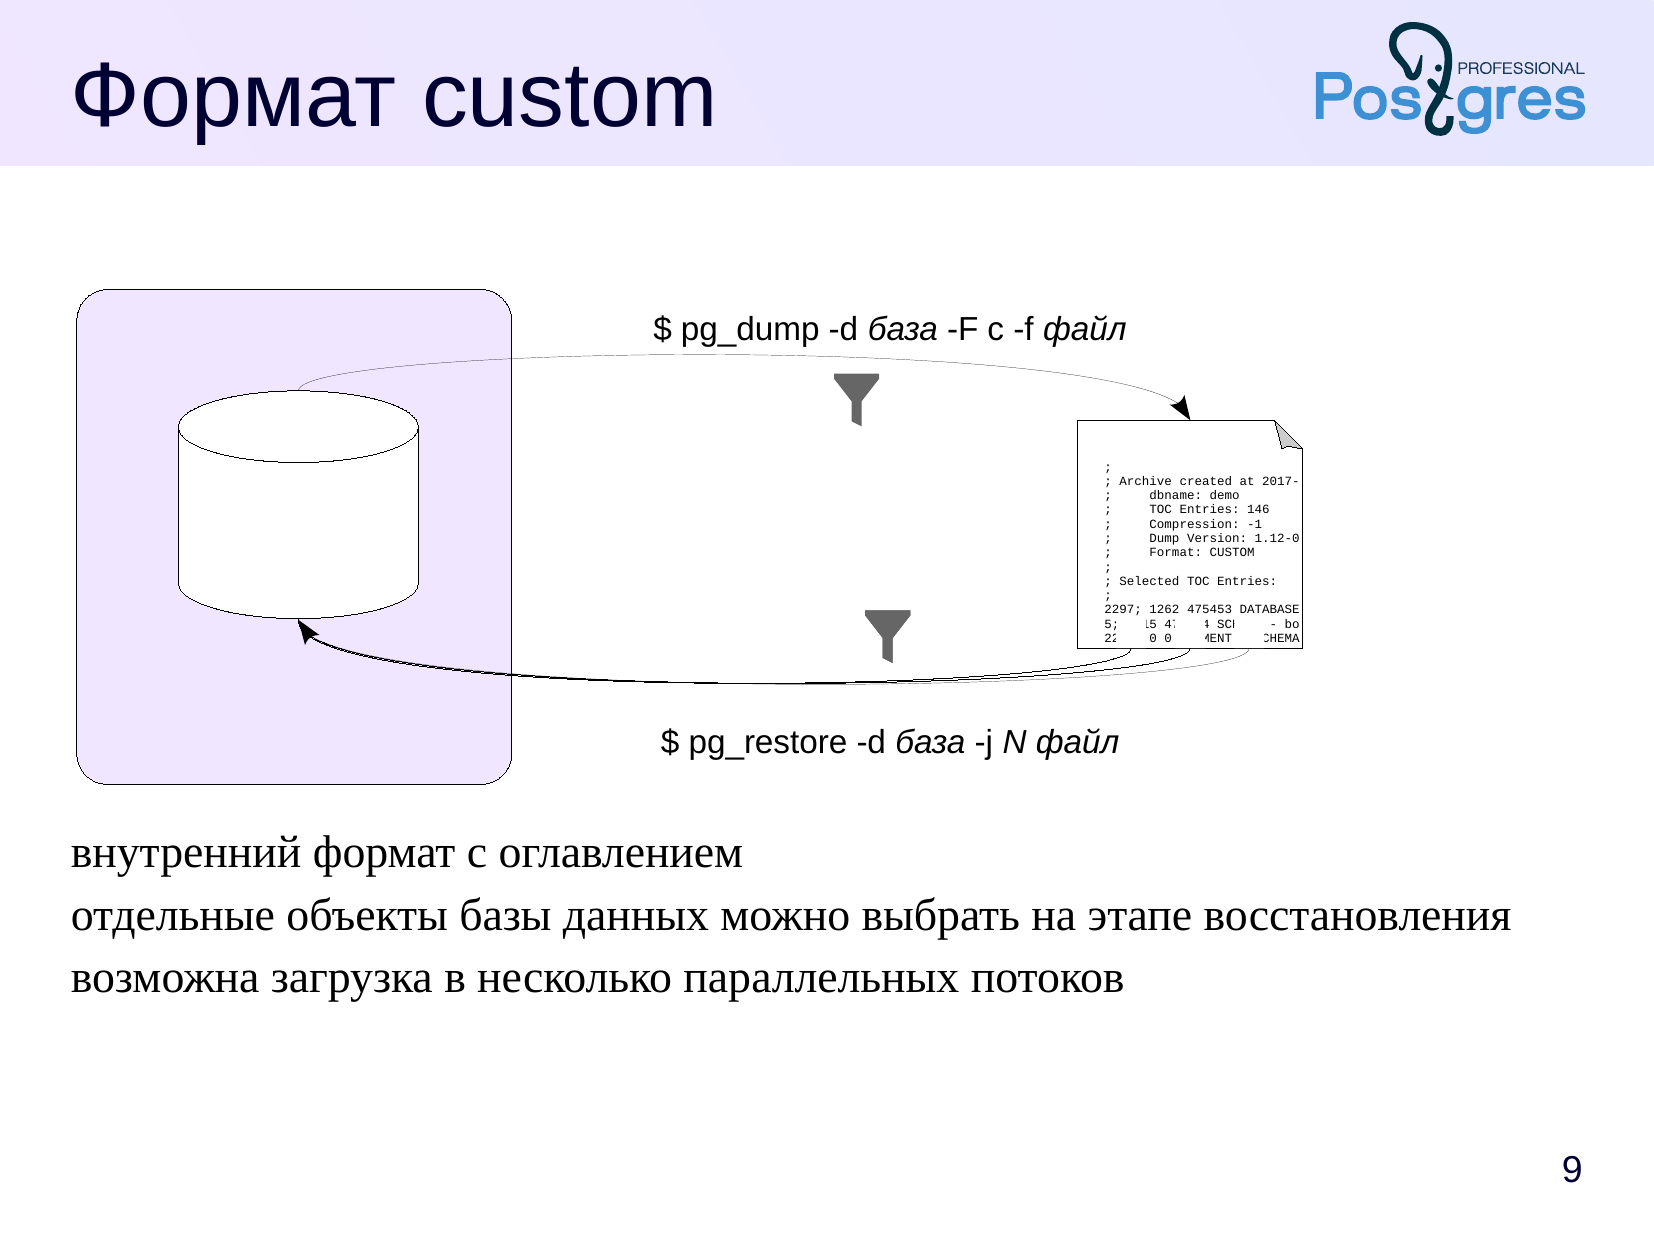

# Формат custom
внутренний формат с оглавлением
отдельные объекты базы данных можно выбрать на этапе восстановления
возможна загрузка в несколько параллельных потоков
$ pg_dump -d база -F c -f файл
;
; Archive created at 2017-
; dbname: demo
; TOC Entries: 146
; Compression: -1
; Dump Version: 1.12-0
; Format: CUSTOM
;
; Selected TOC Entries:
;
2297; 1262 475453 DATABASE
5; 2615 475454 SCHEMA - bo
2298; 0 0 COMMENT - SCHEMA
$ pg_restore -d база -j N файл